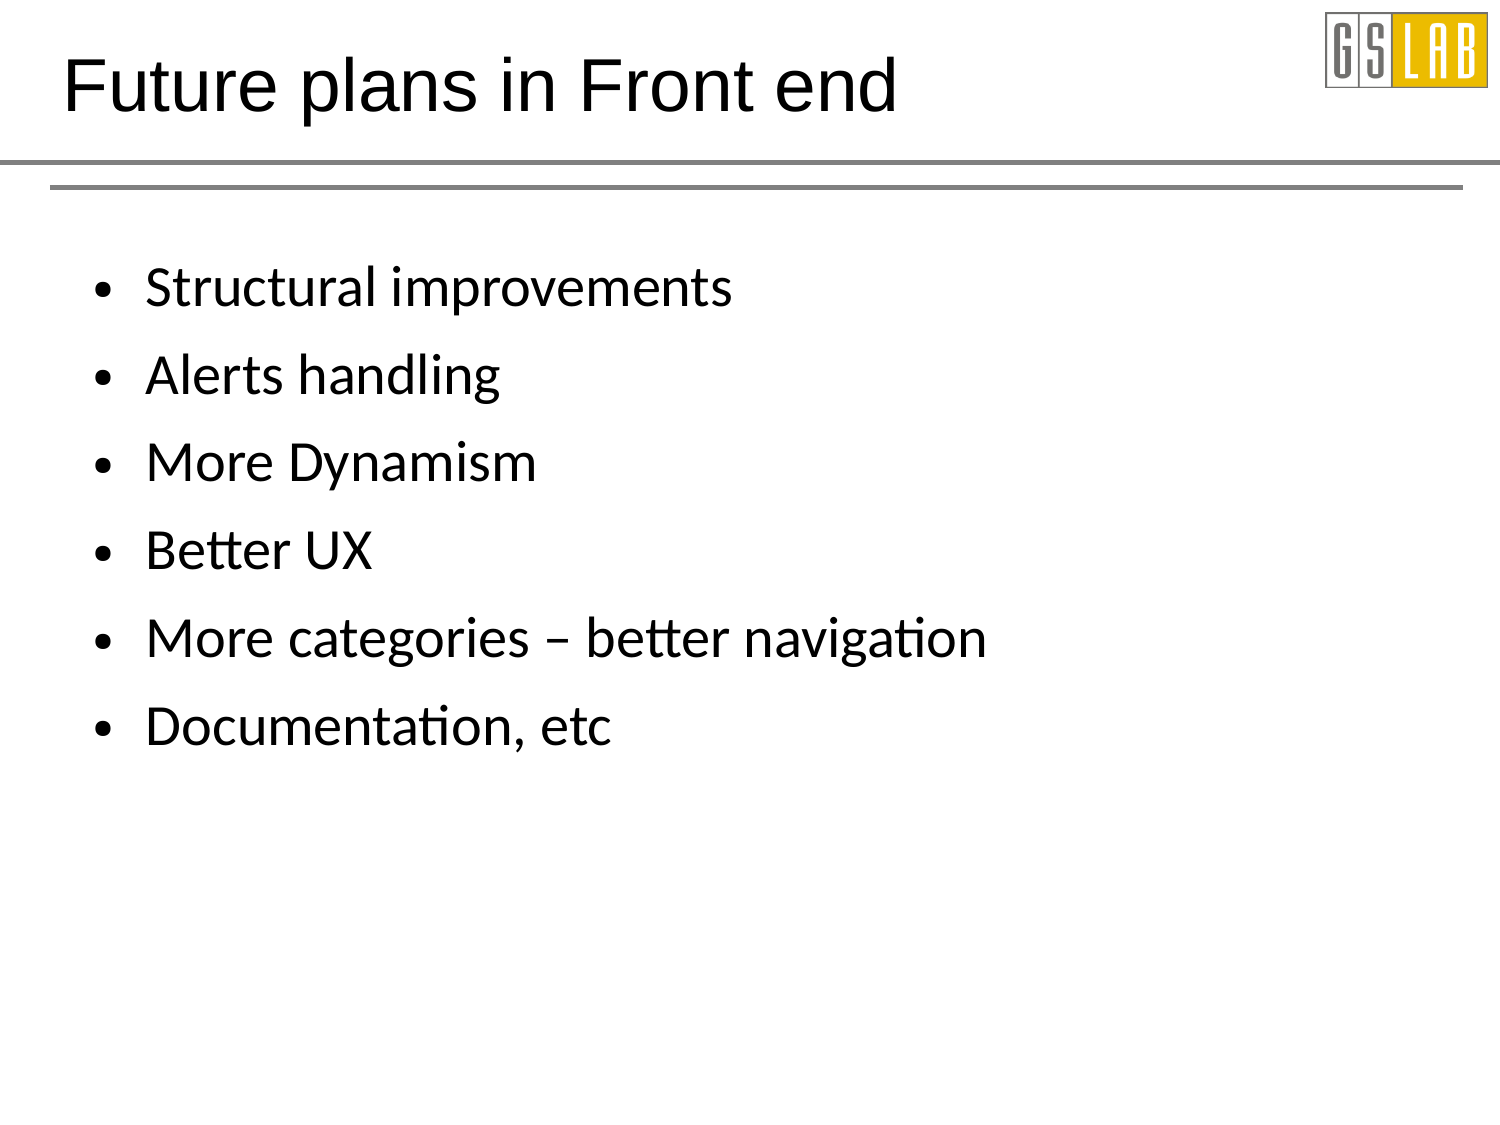

# Future plans in Front end
Structural improvements
Alerts handling
More Dynamism
Better UX
More categories – better navigation
Documentation, etc